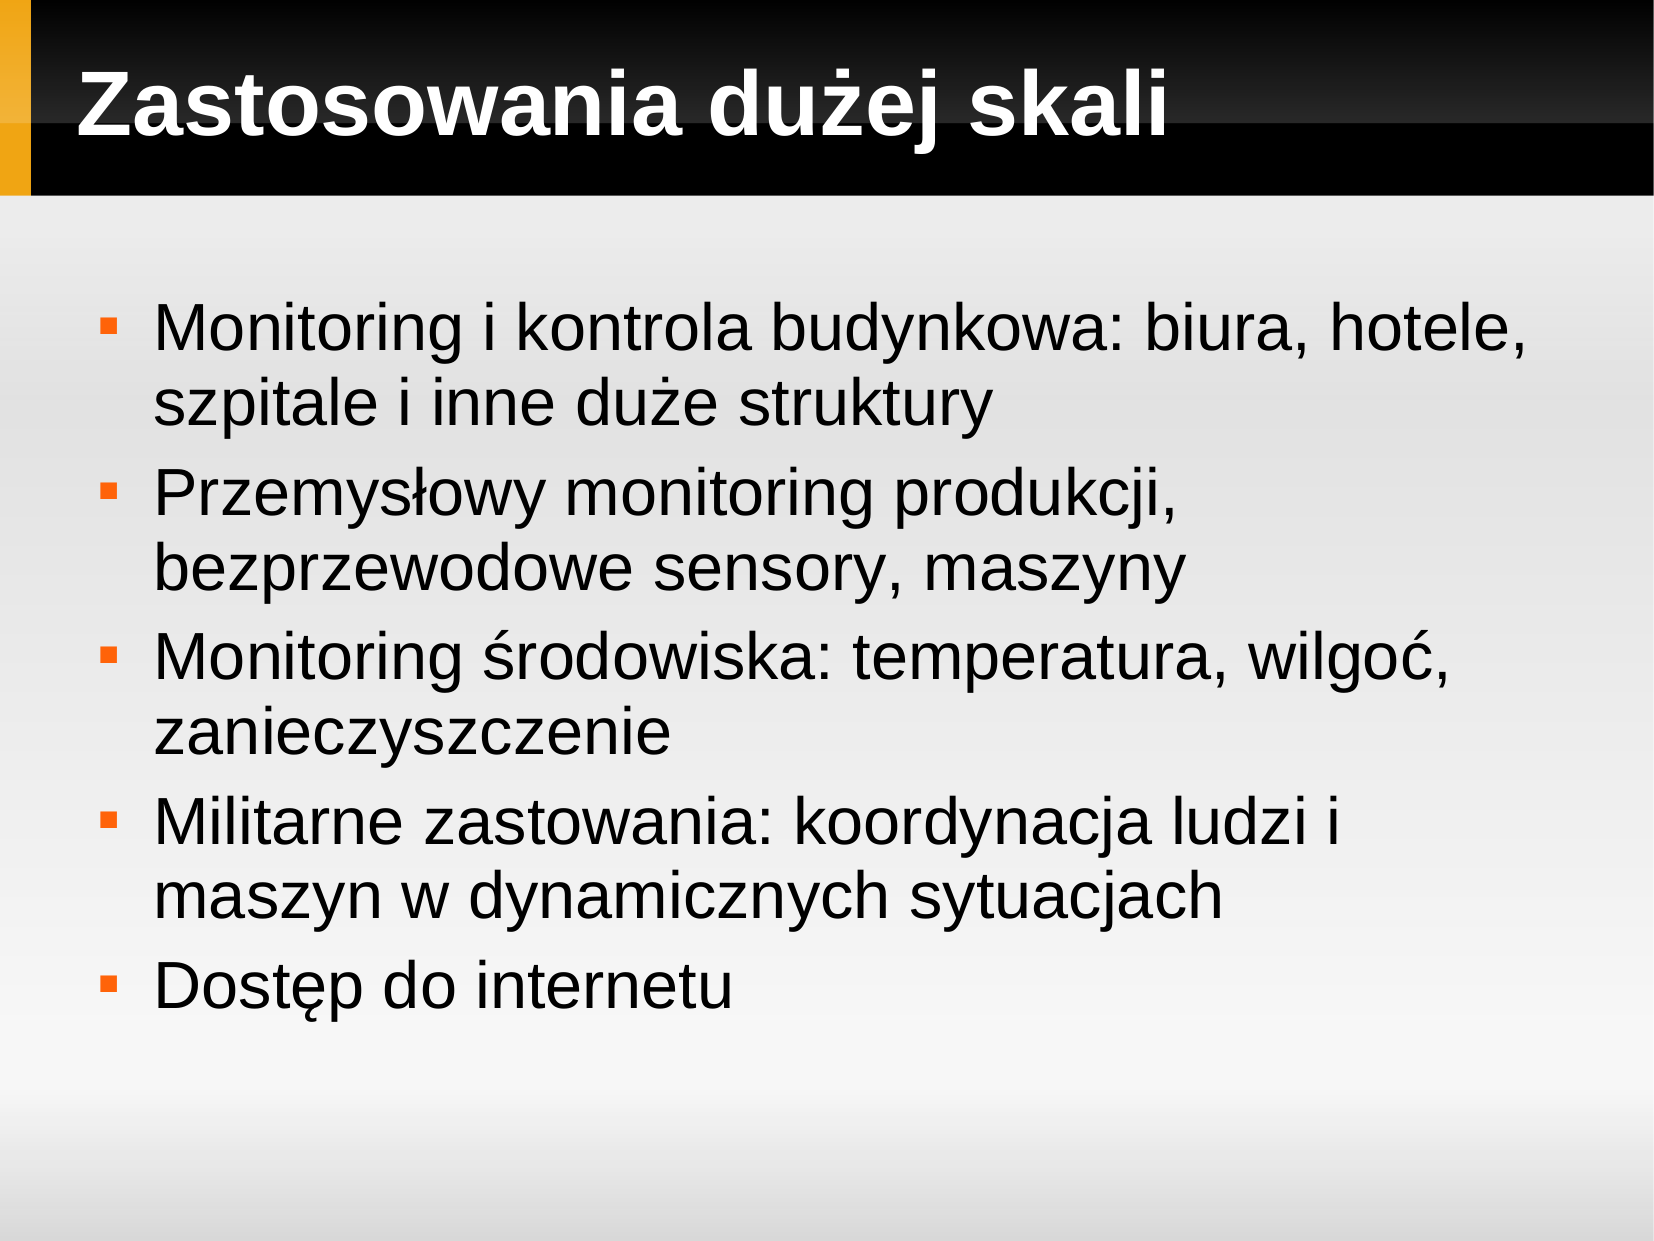

# Zastosowania dużej skali
Monitoring i kontrola budynkowa: biura, hotele, szpitale i inne duże struktury
Przemysłowy monitoring produkcji, bezprzewodowe sensory, maszyny
Monitoring środowiska: temperatura, wilgoć, zanieczyszczenie
Militarne zastowania: koordynacja ludzi i maszyn w dynamicznych sytuacjach
Dostęp do internetu